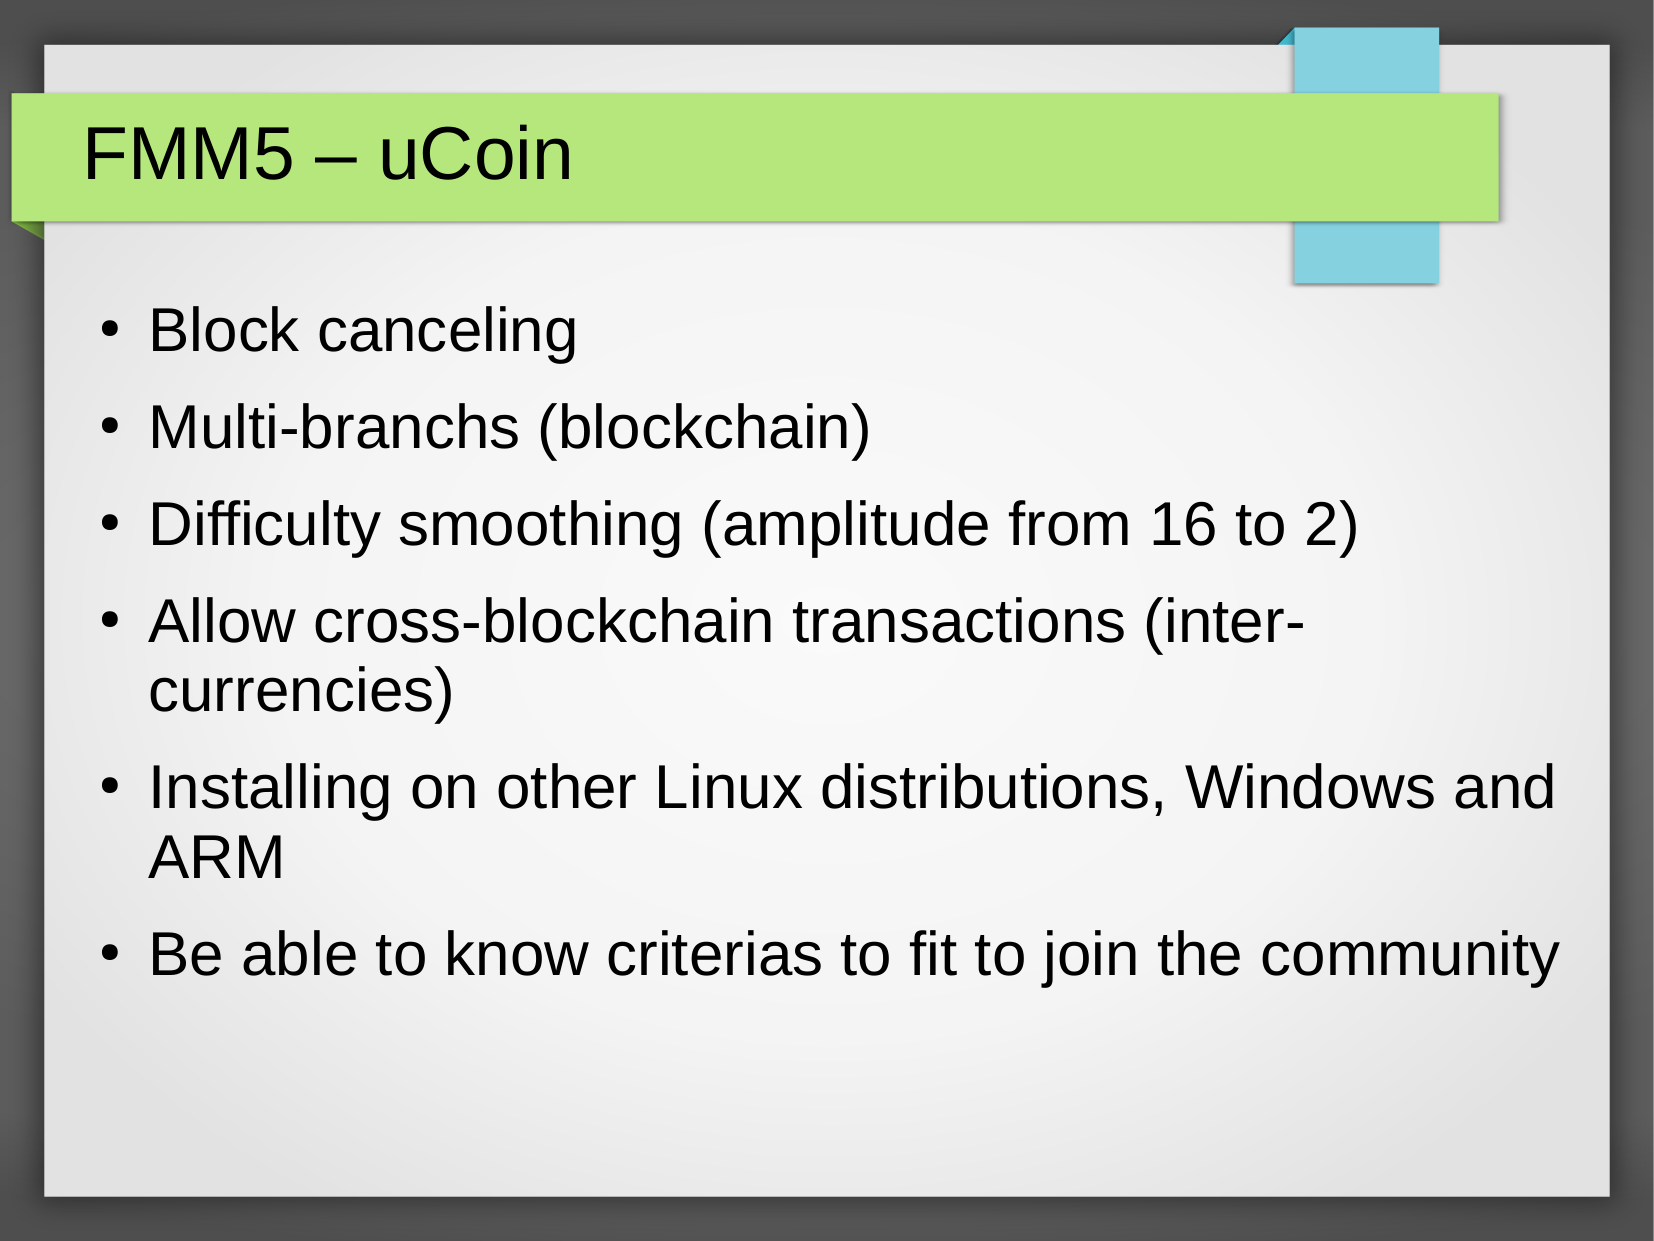

# FMM5 – uCoin
Block canceling
Multi-branchs (blockchain)
Difficulty smoothing (amplitude from 16 to 2)
Allow cross-blockchain transactions (inter-currencies)
Installing on other Linux distributions, Windows and ARM
Be able to know criterias to fit to join the community